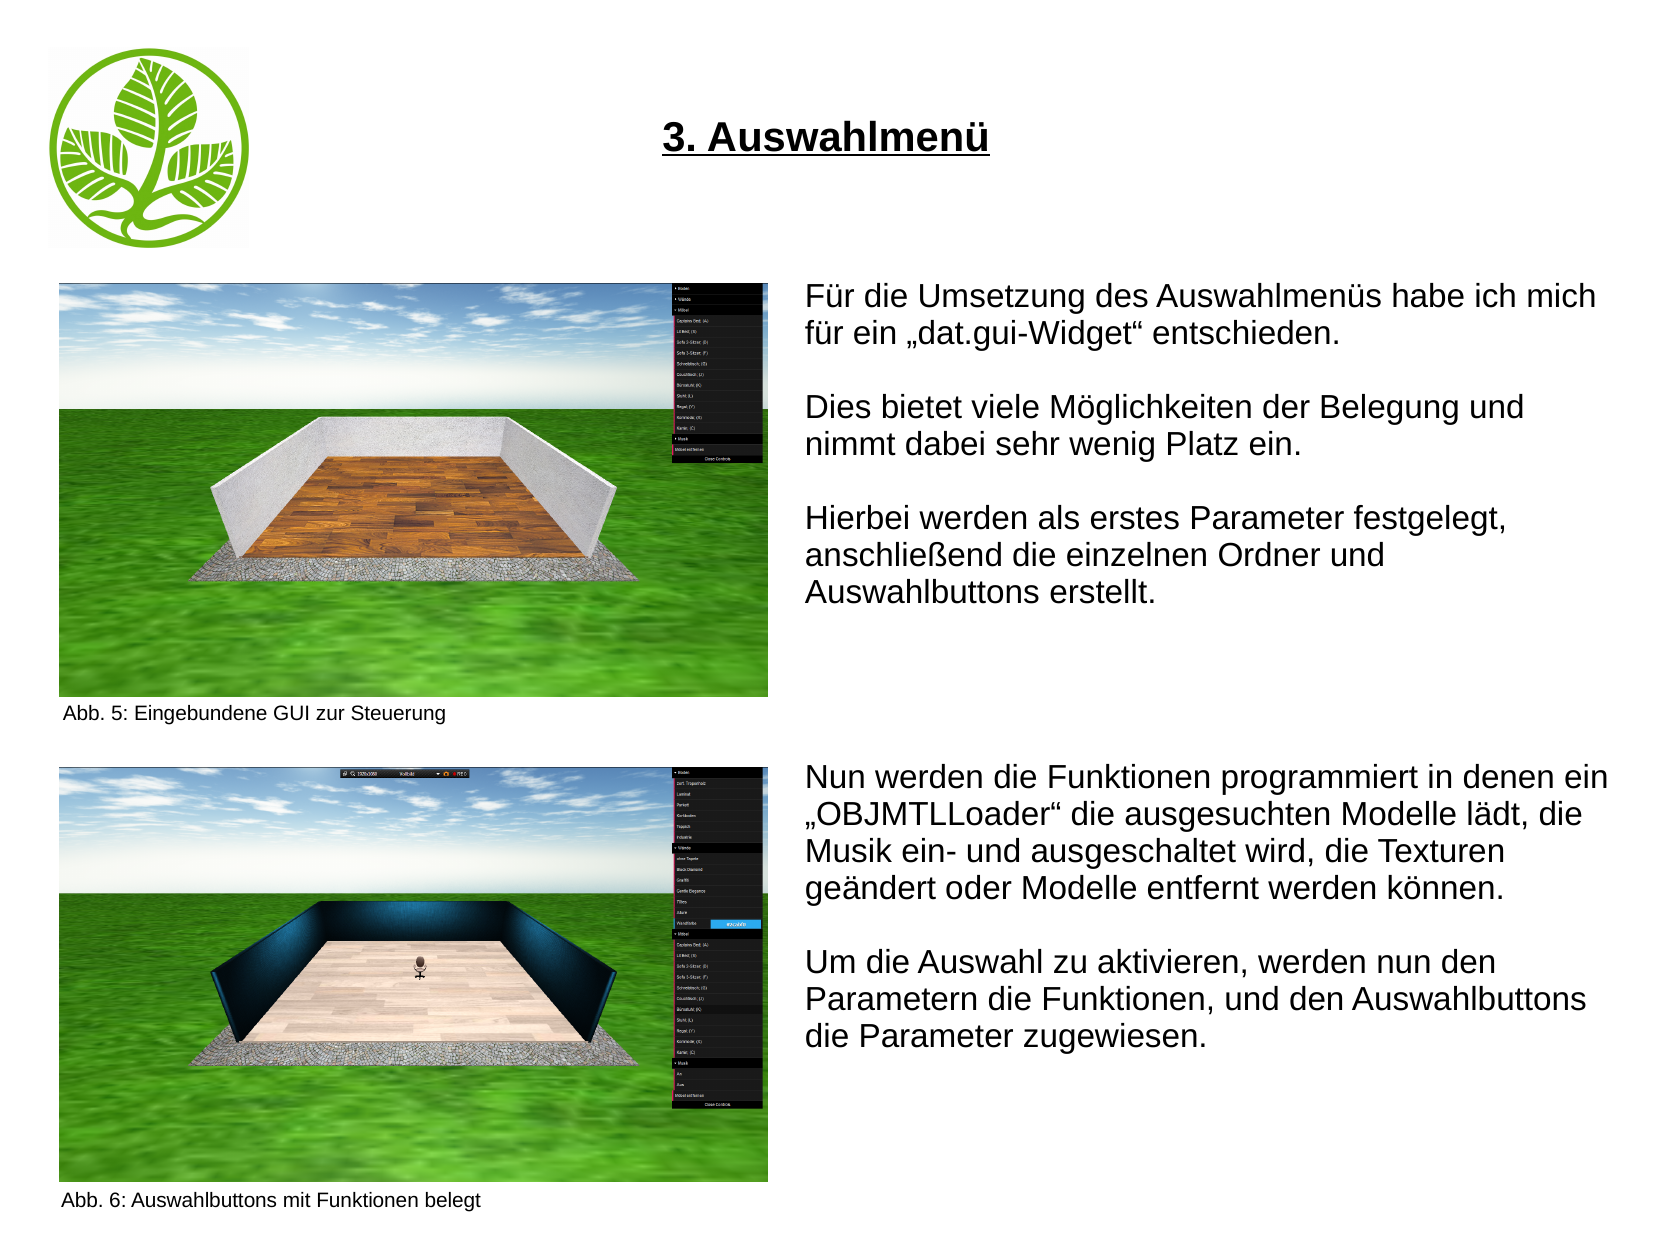

3. Auswahlmenü
Für die Umsetzung des Auswahlmenüs habe ich mich für ein „dat.gui-Widget“ entschieden.
Dies bietet viele Möglichkeiten der Belegung und nimmt dabei sehr wenig Platz ein.
Hierbei werden als erstes Parameter festgelegt, anschließend die einzelnen Ordner und Auswahlbuttons erstellt.
Nun werden die Funktionen programmiert in denen ein „OBJMTLLoader“ die ausgesuchten Modelle lädt, die Musik ein- und ausgeschaltet wird, die Texturen geändert oder Modelle entfernt werden können.
Um die Auswahl zu aktivieren, werden nun den Parametern die Funktionen, und den Auswahlbuttons die Parameter zugewiesen.
Abb. 5: Eingebundene GUI zur Steuerung
Abb. 6: Auswahlbuttons mit Funktionen belegt